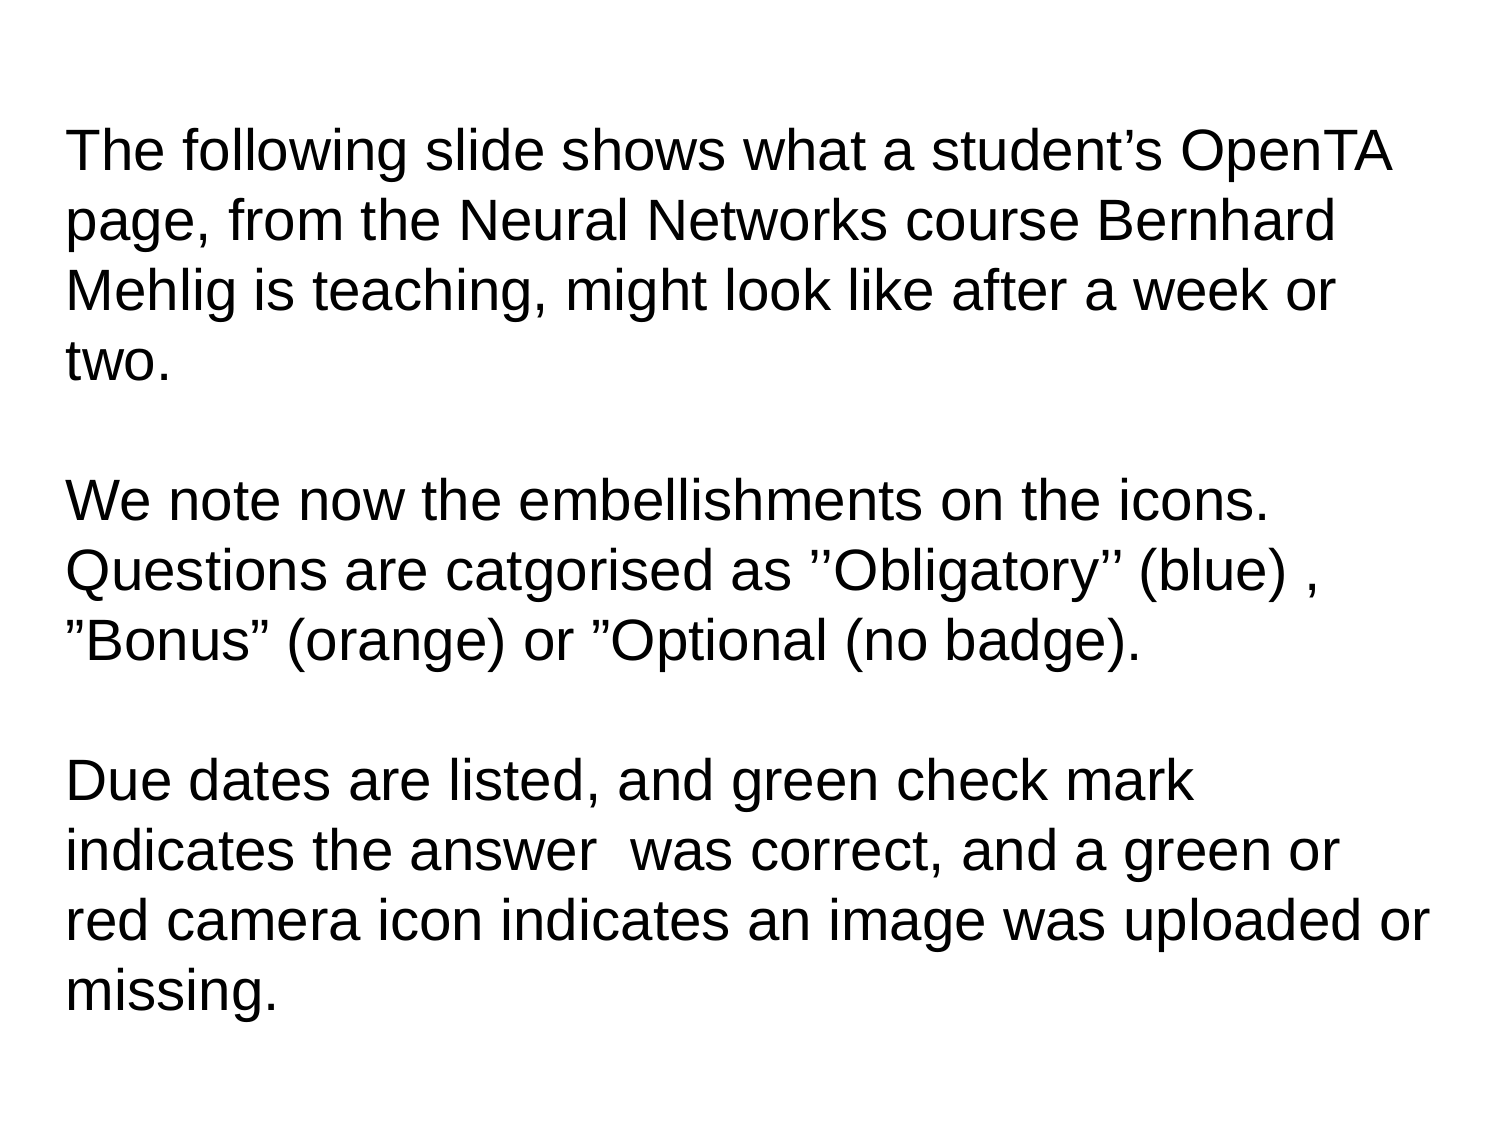

The following slide shows what a student’s OpenTA page, from the Neural Networks course Bernhard Mehlig is teaching, might look like after a week or two.
We note now the embellishments on the icons. Questions are catgorised as ’’Obligatory’’ (blue) ,
”Bonus” (orange) or ”Optional (no badge).
Due dates are listed, and green check mark indicates the answer was correct, and a green or red camera icon indicates an image was uploaded or missing.